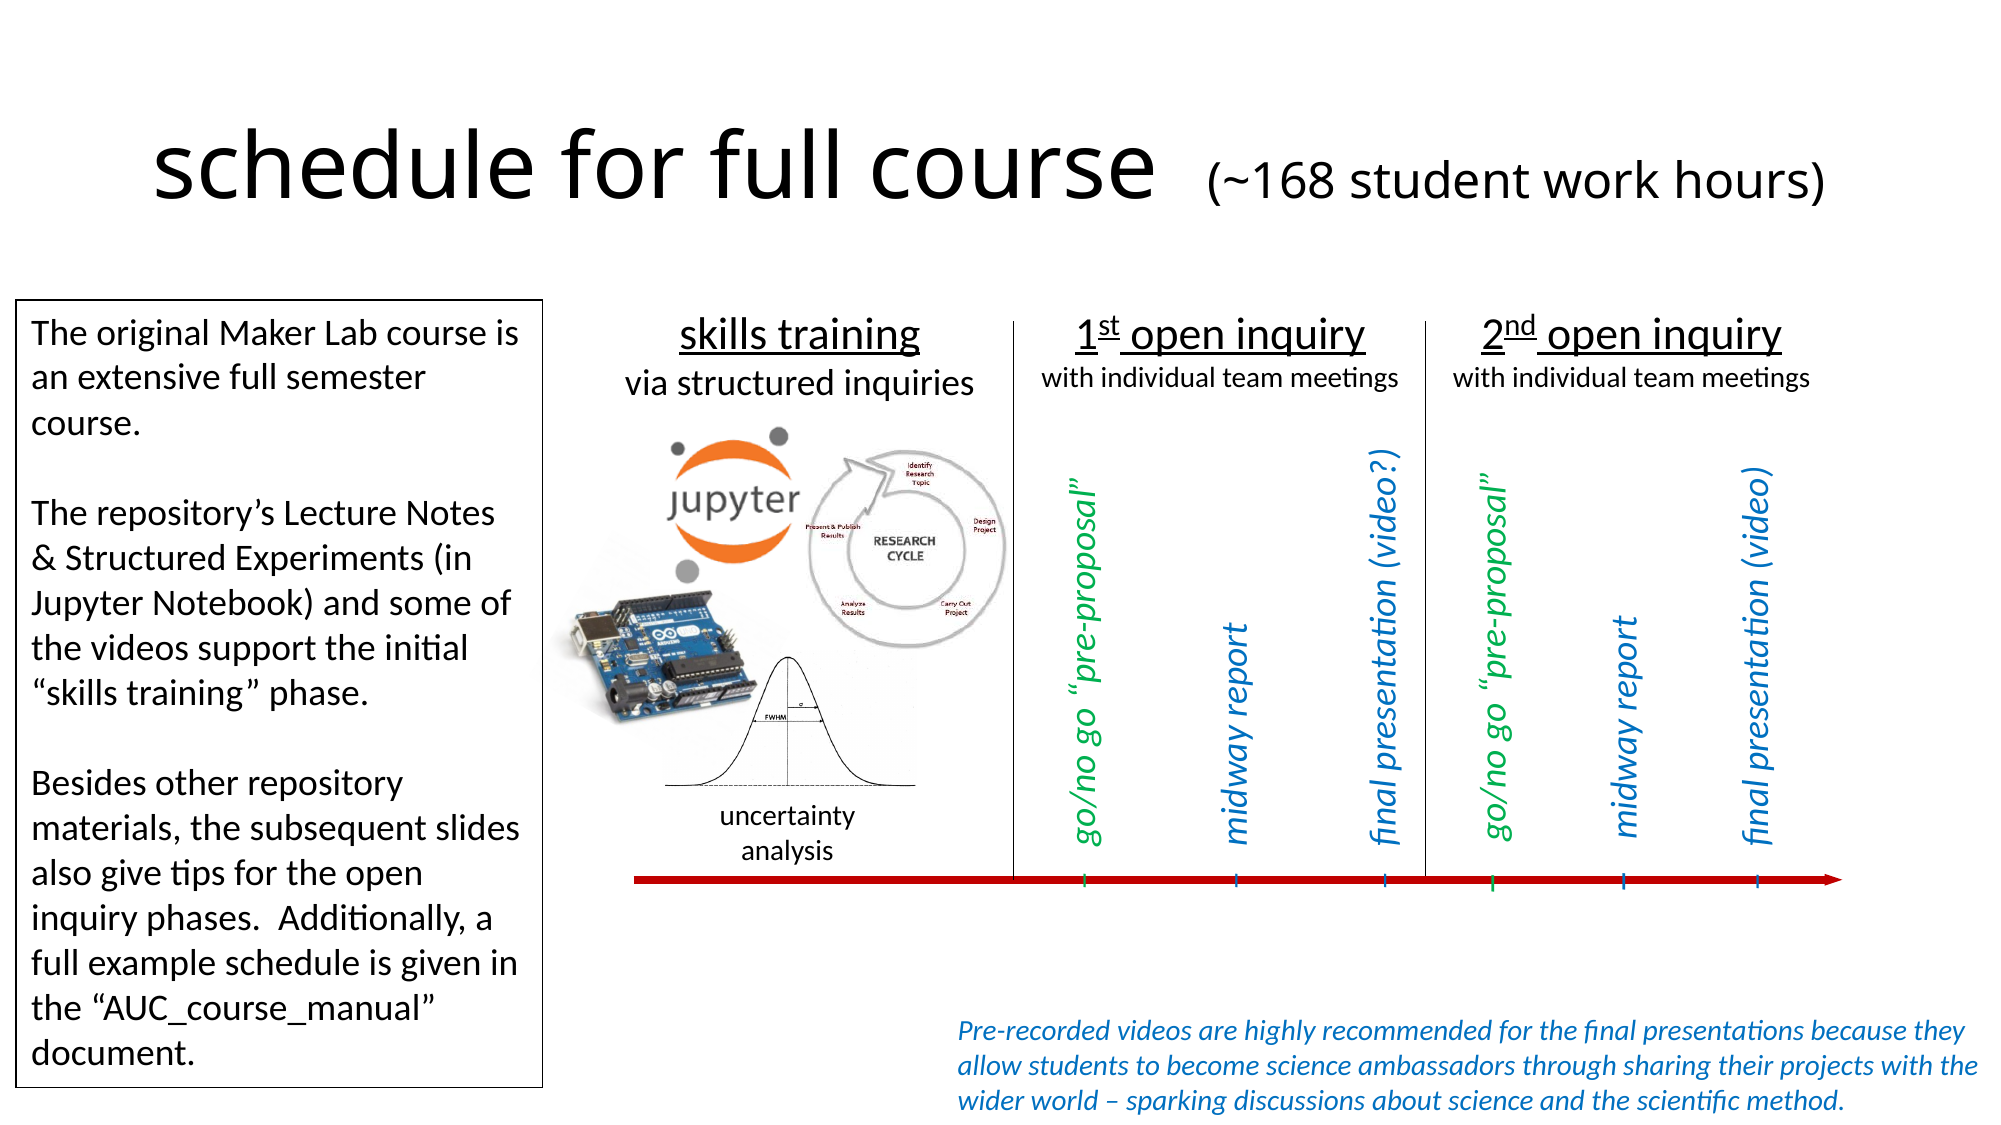

# schedule for full course (~168 student work hours)
skills training
via structured inquiries
2nd open inquiry
with individual team meetings
1st open inquiry
with individual team meetings
The original Maker Lab course is an extensive full semester course.
The repository’s Lecture Notes & Structured Experiments (in Jupyter Notebook) and some of the videos support the initial “skills training” phase.
Besides other repository materials, the subsequent slides also give tips for the open inquiry phases. Additionally, a full example schedule is given in the “AUC_course_manual” document.
– go/no go “pre-proposal”
– final presentation (video)
– go/no go “pre-proposal”
– final presentation (video?)
– midway report
– midway report
uncertainty analysis
Pre-recorded videos are highly recommended for the final presentations because they allow students to become science ambassadors through sharing their projects with the wider world – sparking discussions about science and the scientific method.